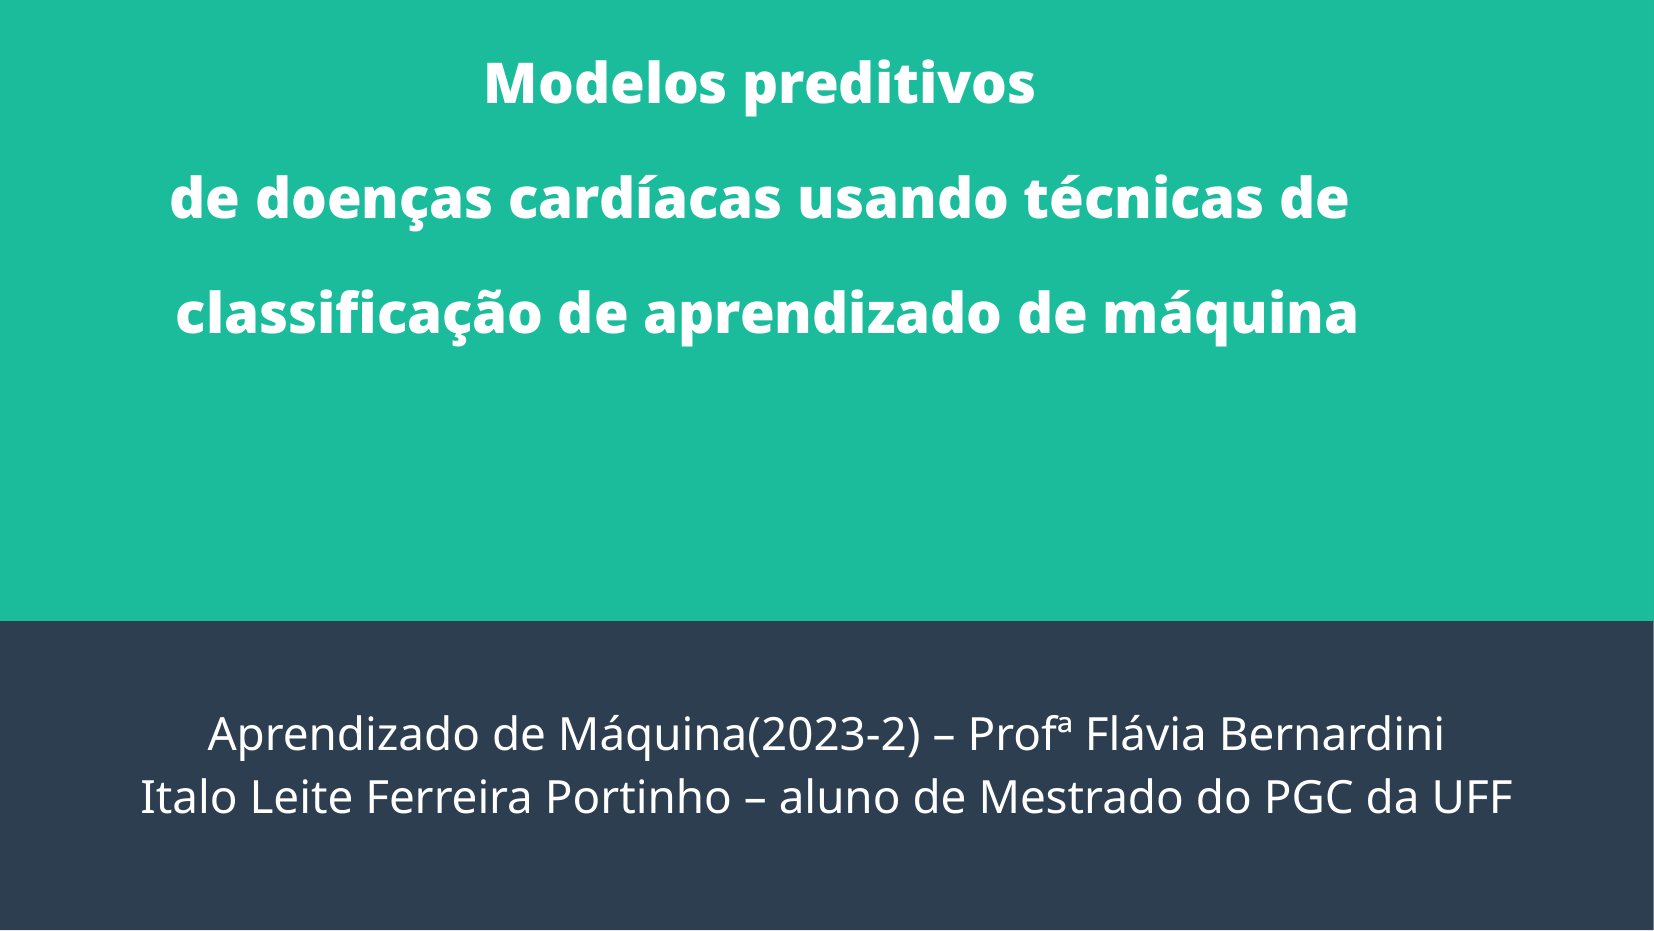

# Modelos preditivos de doenças cardíacas usando técnicas de classificação de aprendizado de máquina
Aprendizado de Máquina(2023-2) – Profª Flávia Bernardini
Italo Leite Ferreira Portinho – aluno de Mestrado do PGC da UFF